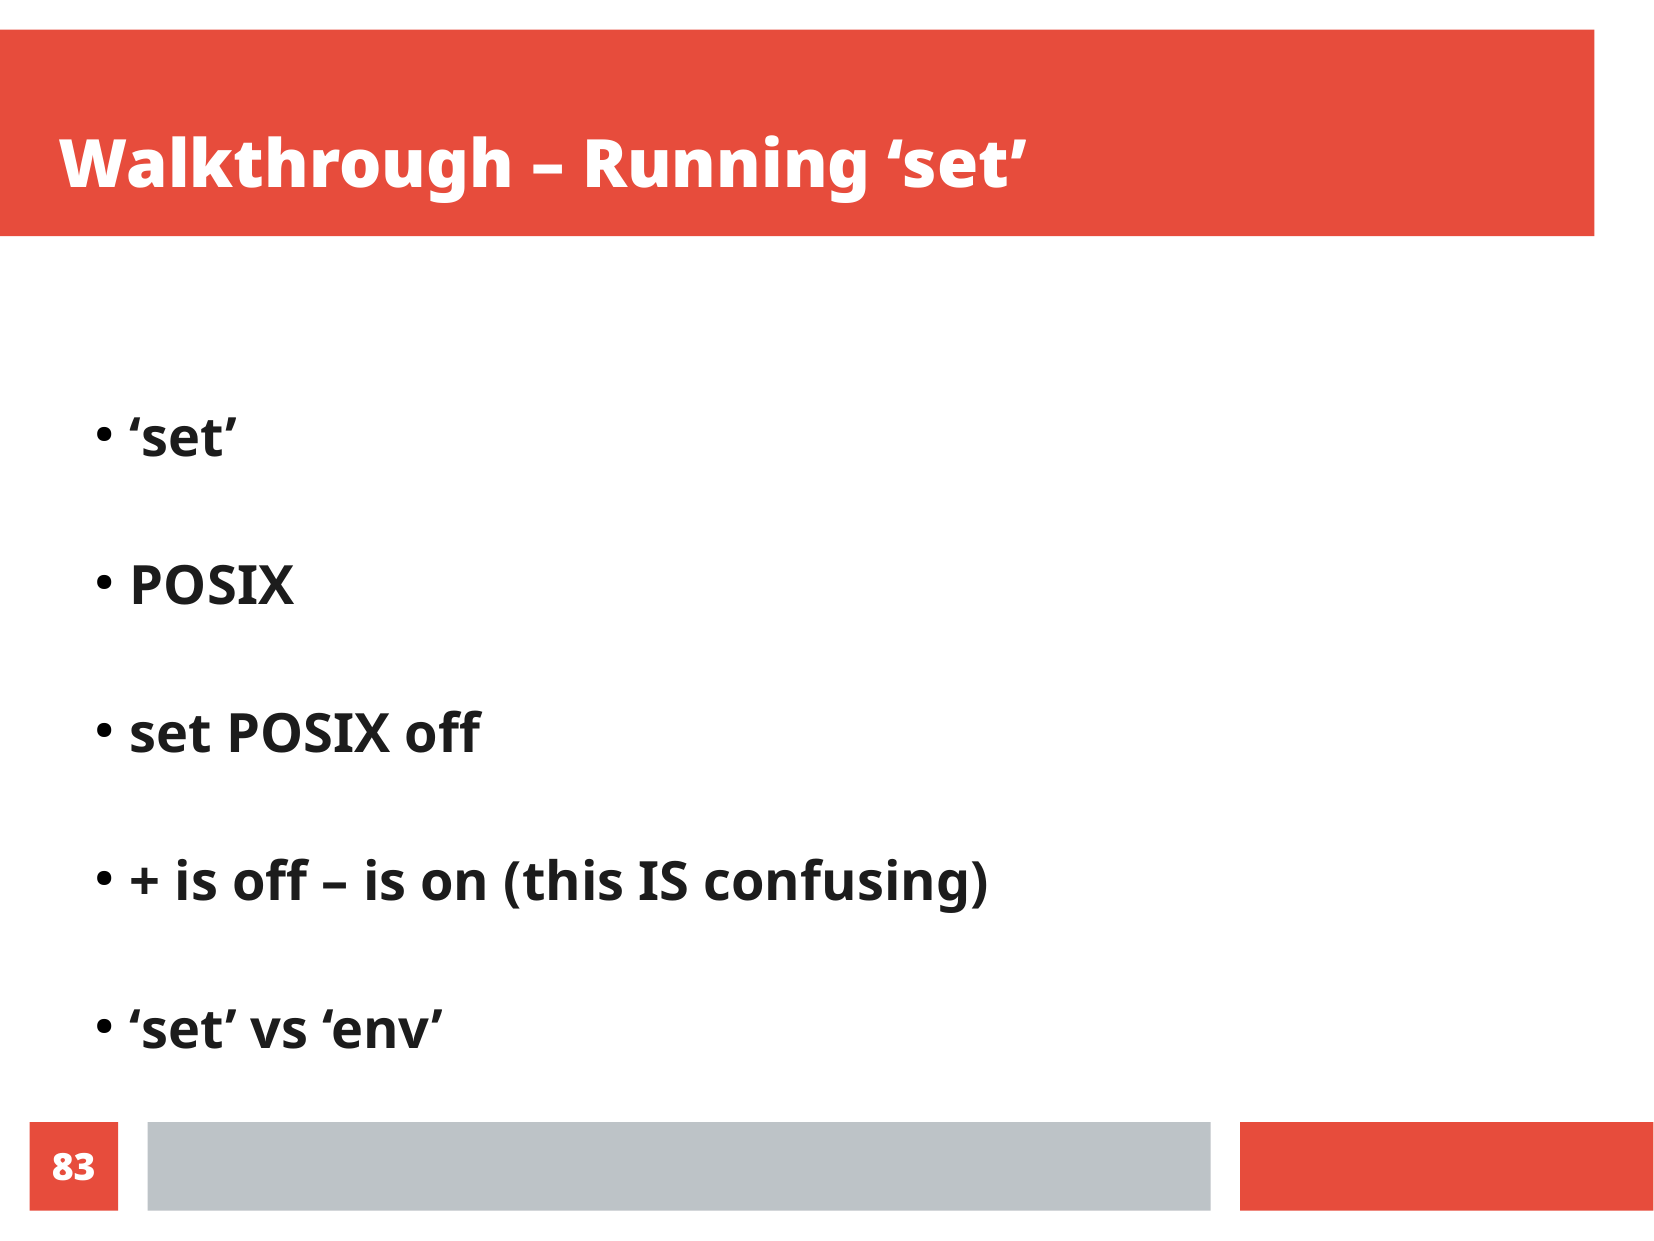

# Walkthrough – Running ‘set’
‘set’
POSIX
set POSIX off
+ is off – is on (this IS confusing)
‘set’ vs ‘env’
83